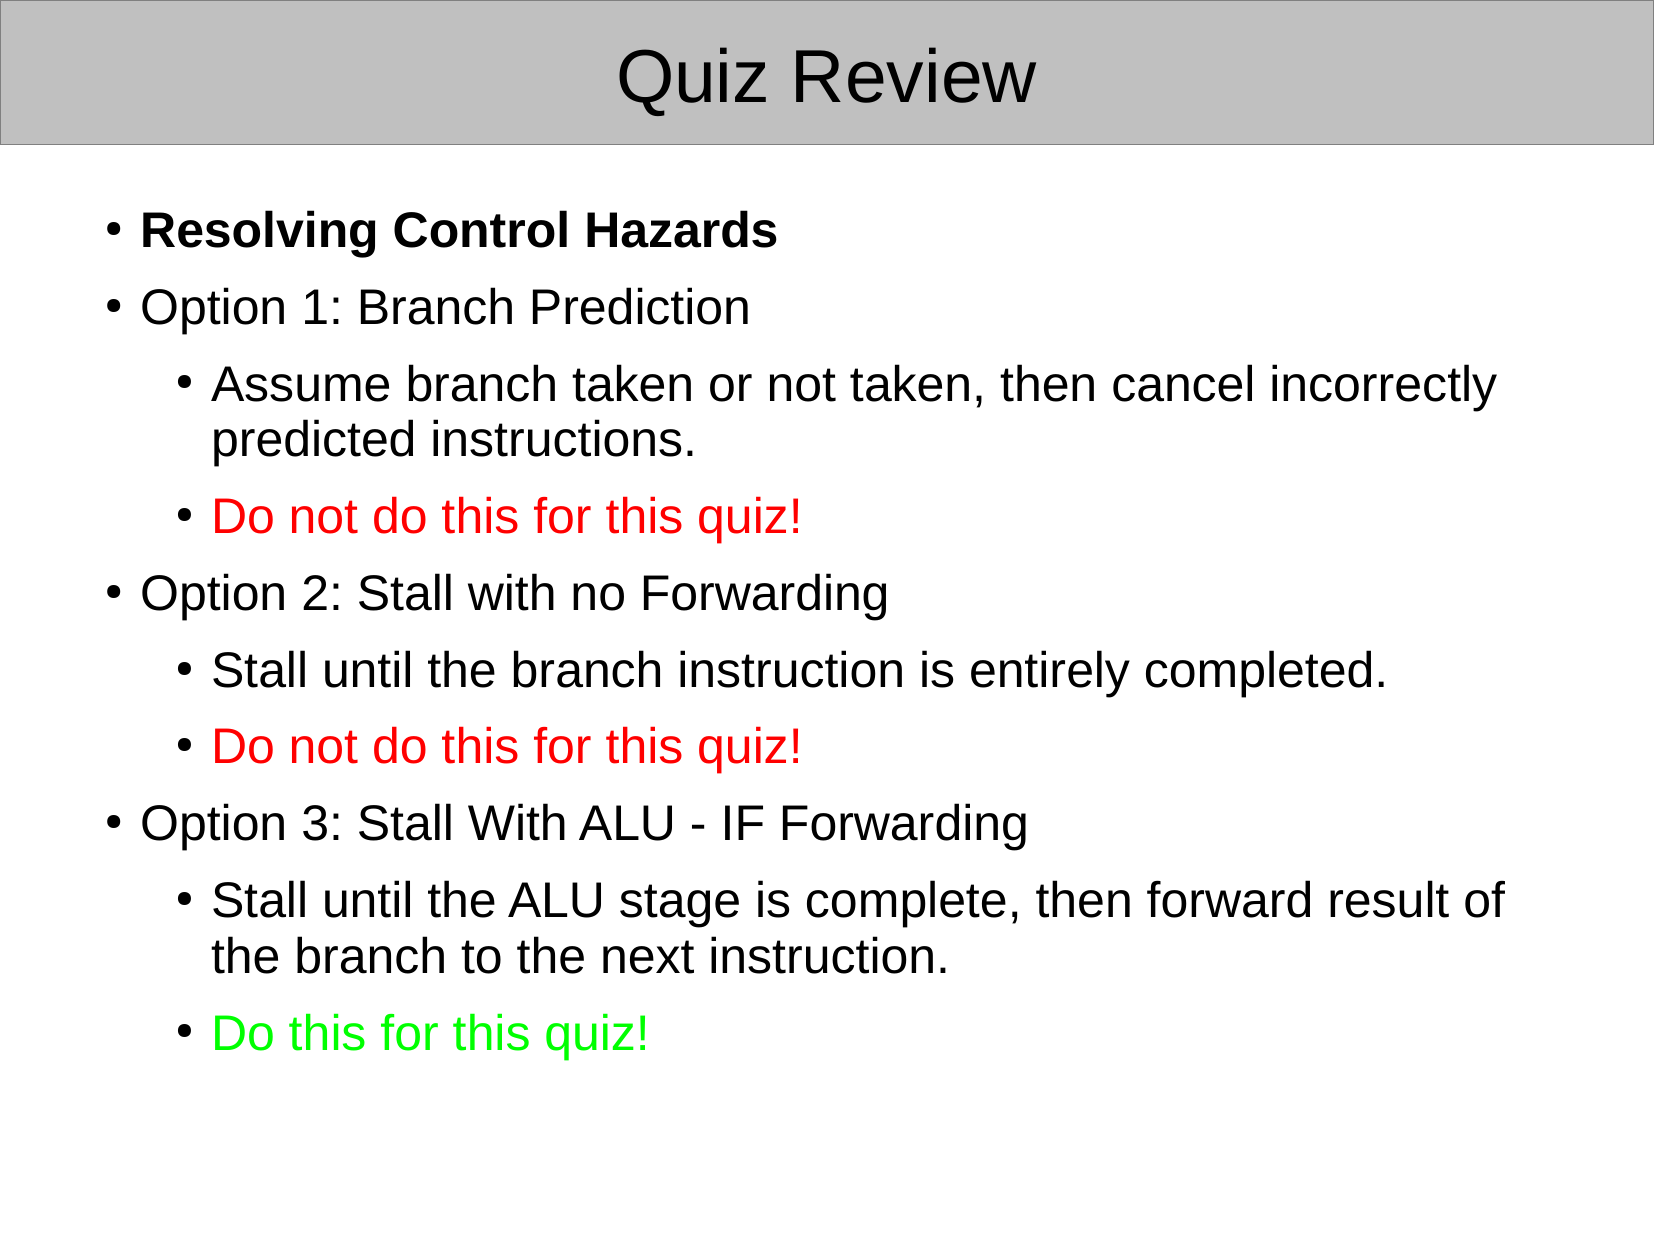

# Quiz Review
Resolving Control Hazards
Option 1: Branch Prediction
Assume branch taken or not taken, then cancel incorrectly predicted instructions.
Do not do this for this quiz!
Option 2: Stall with no Forwarding
Stall until the branch instruction is entirely completed.
Do not do this for this quiz!
Option 3: Stall With ALU - IF Forwarding
Stall until the ALU stage is complete, then forward result of the branch to the next instruction.
Do this for this quiz!